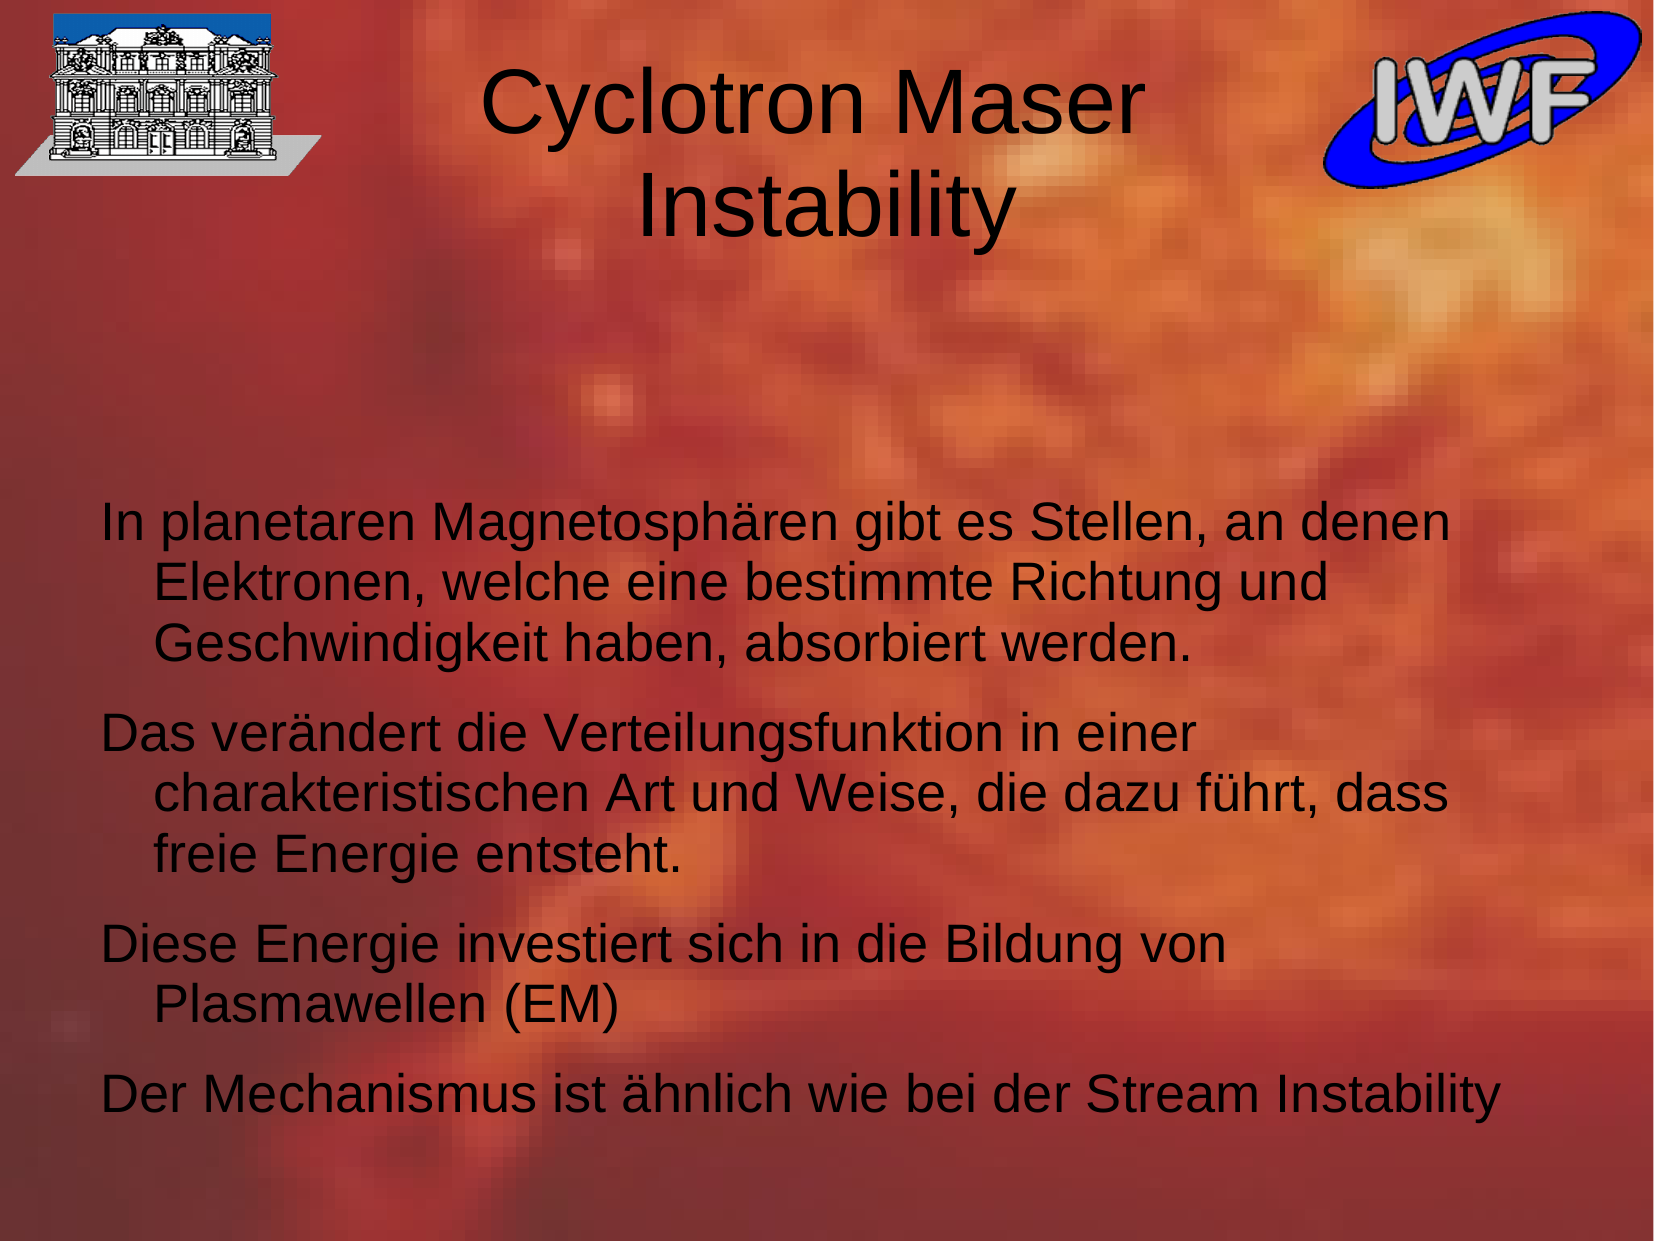

# Cyclotron Maser Instability
In planetaren Magnetosphären gibt es Stellen, an denen Elektronen, welche eine bestimmte Richtung und Geschwindigkeit haben, absorbiert werden.
Das verändert die Verteilungsfunktion in einer charakteristischen Art und Weise, die dazu führt, dass freie Energie entsteht.
Diese Energie investiert sich in die Bildung von Plasmawellen (EM)
Der Mechanismus ist ähnlich wie bei der Stream Instability